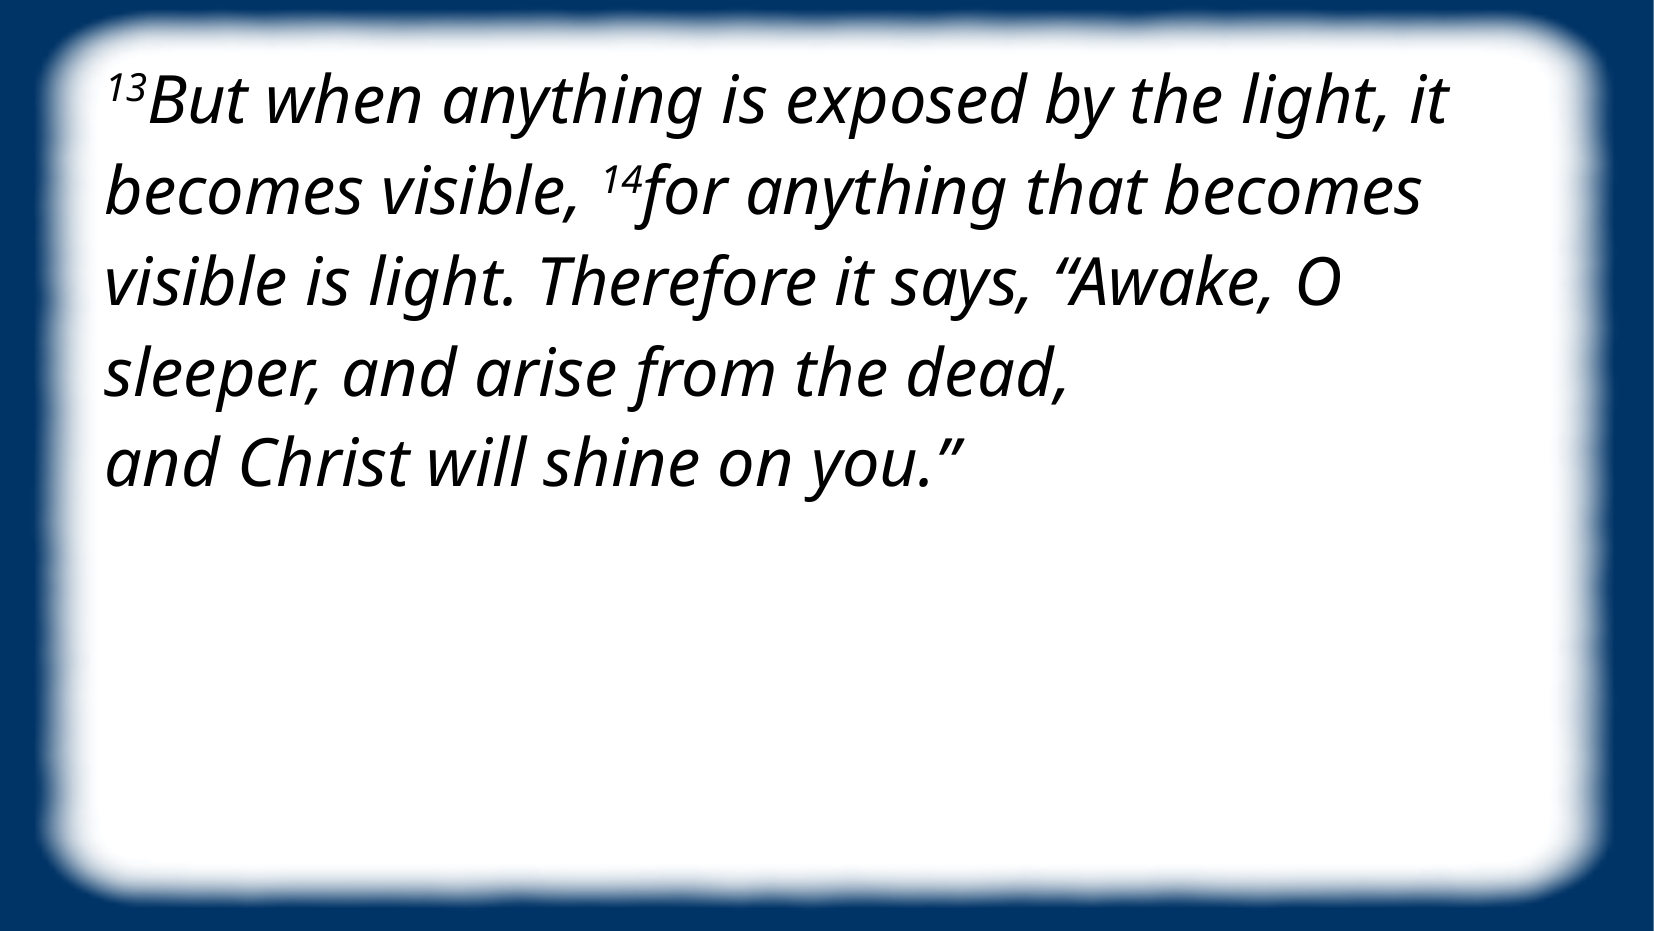

13But when anything is exposed by the light, it becomes visible, 14for anything that becomes visible is light. Therefore it says, “Awake, O sleeper, and arise from the dead,
and Christ will shine on you.”